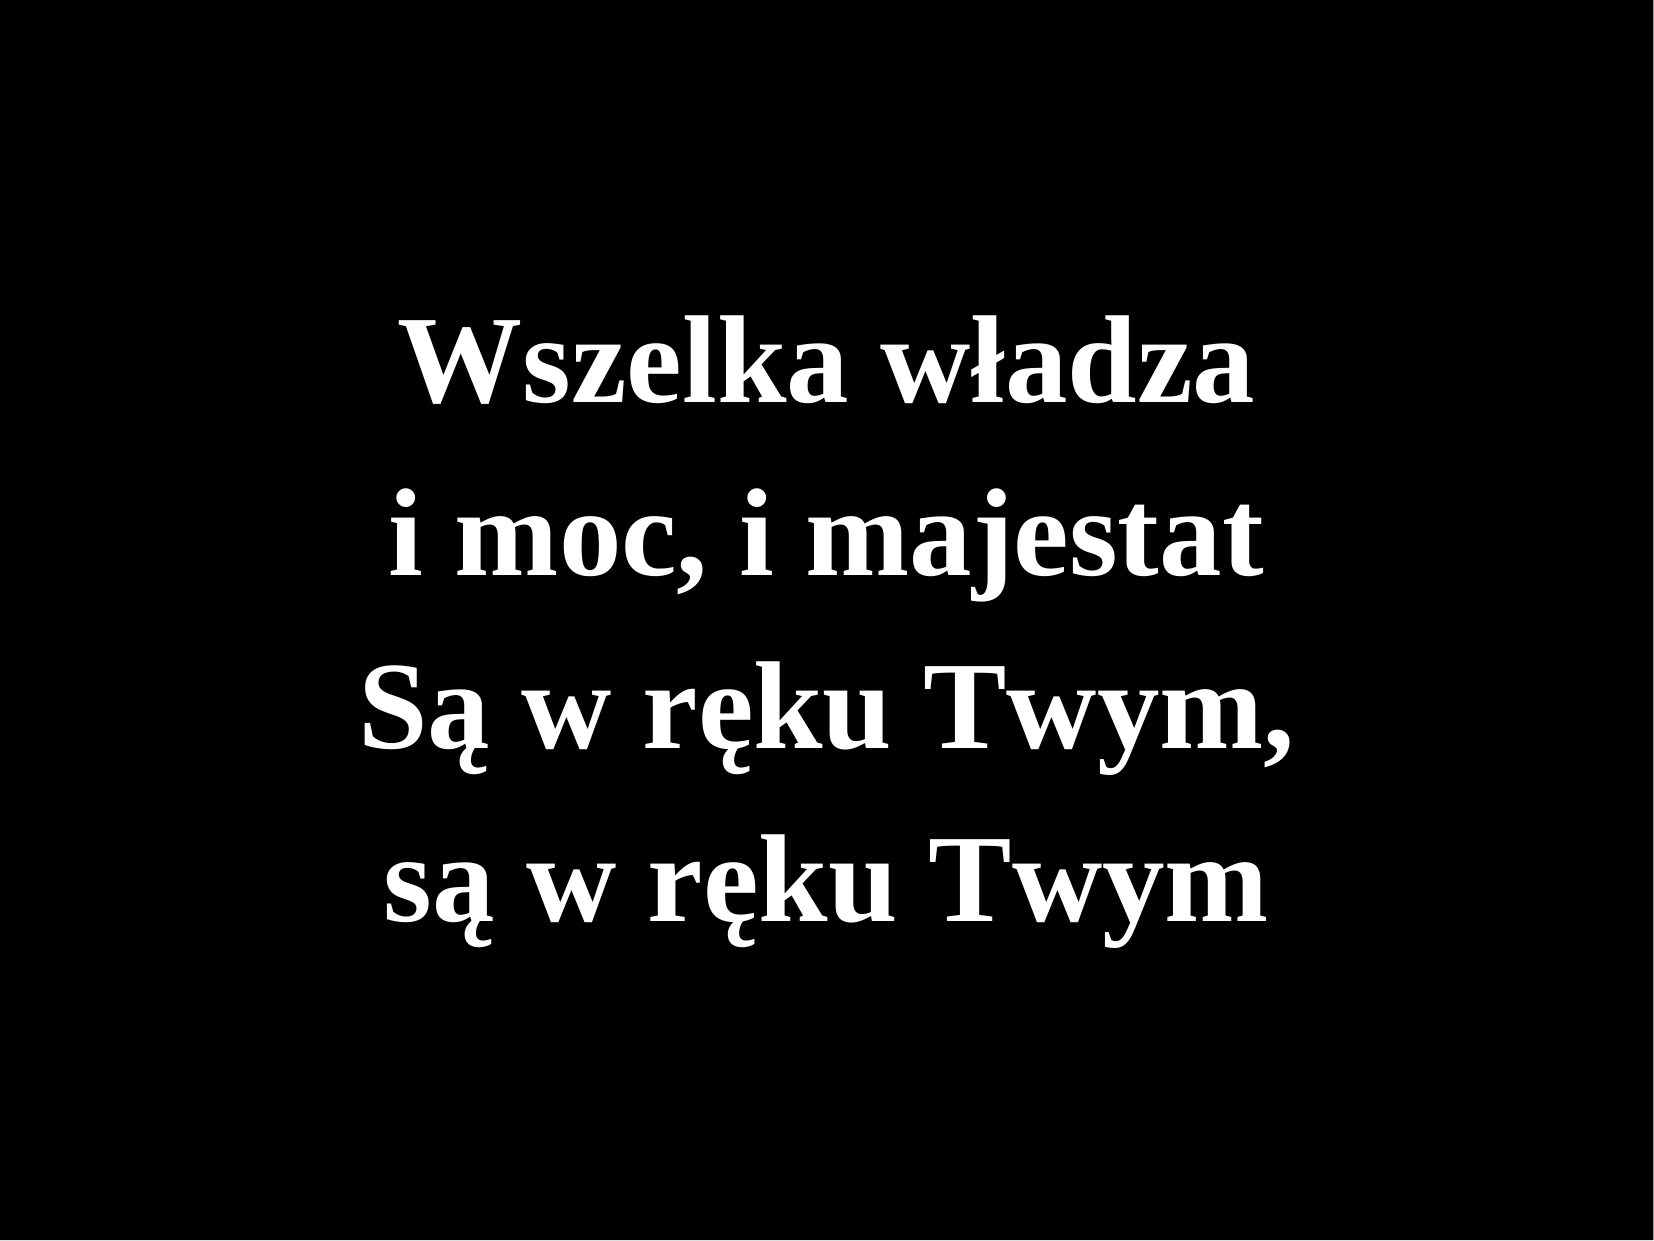

# Wszelka władza ppp i moc, i majestat ppp Są w ręku Twym, ppp są w ręku Twym